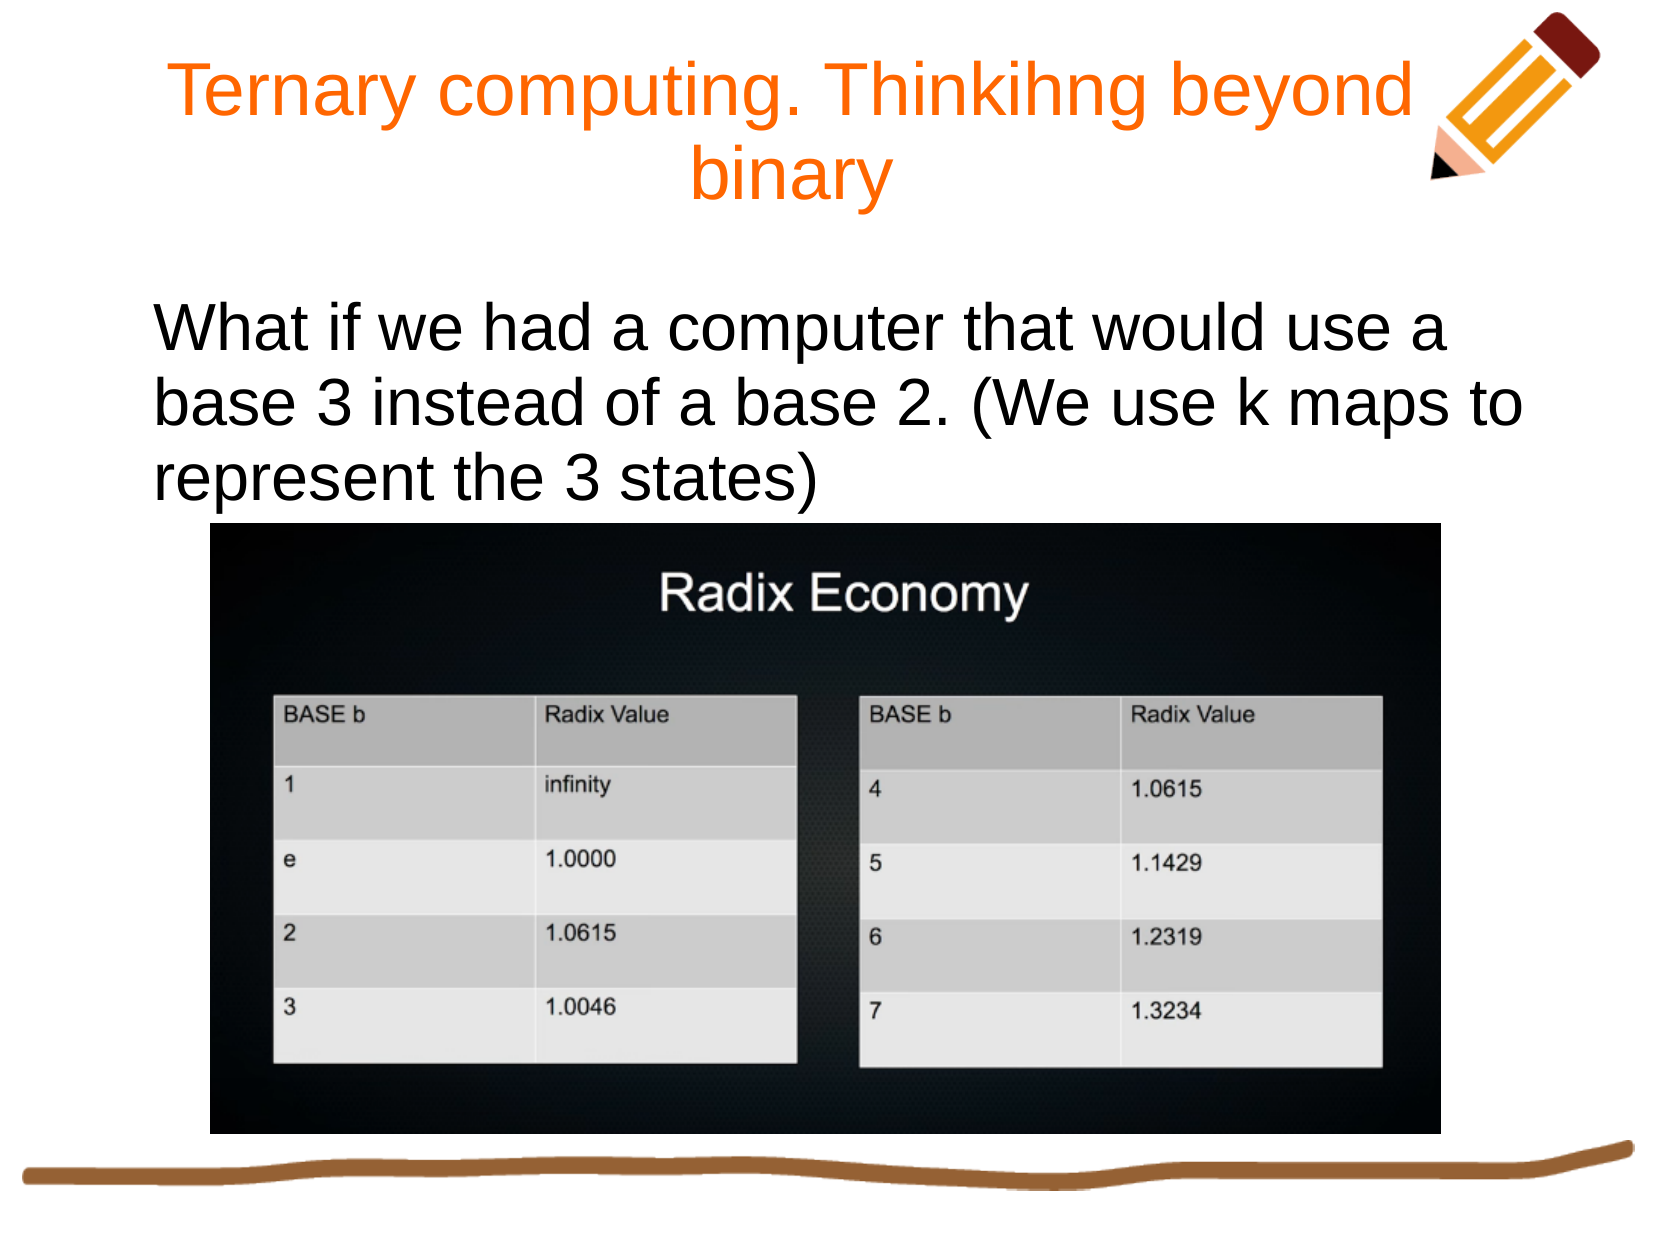

# Ternary computing. Thinkihng beyond binary
What if we had a computer that would use a base 3 instead of a base 2. (We use k maps to represent the 3 states)